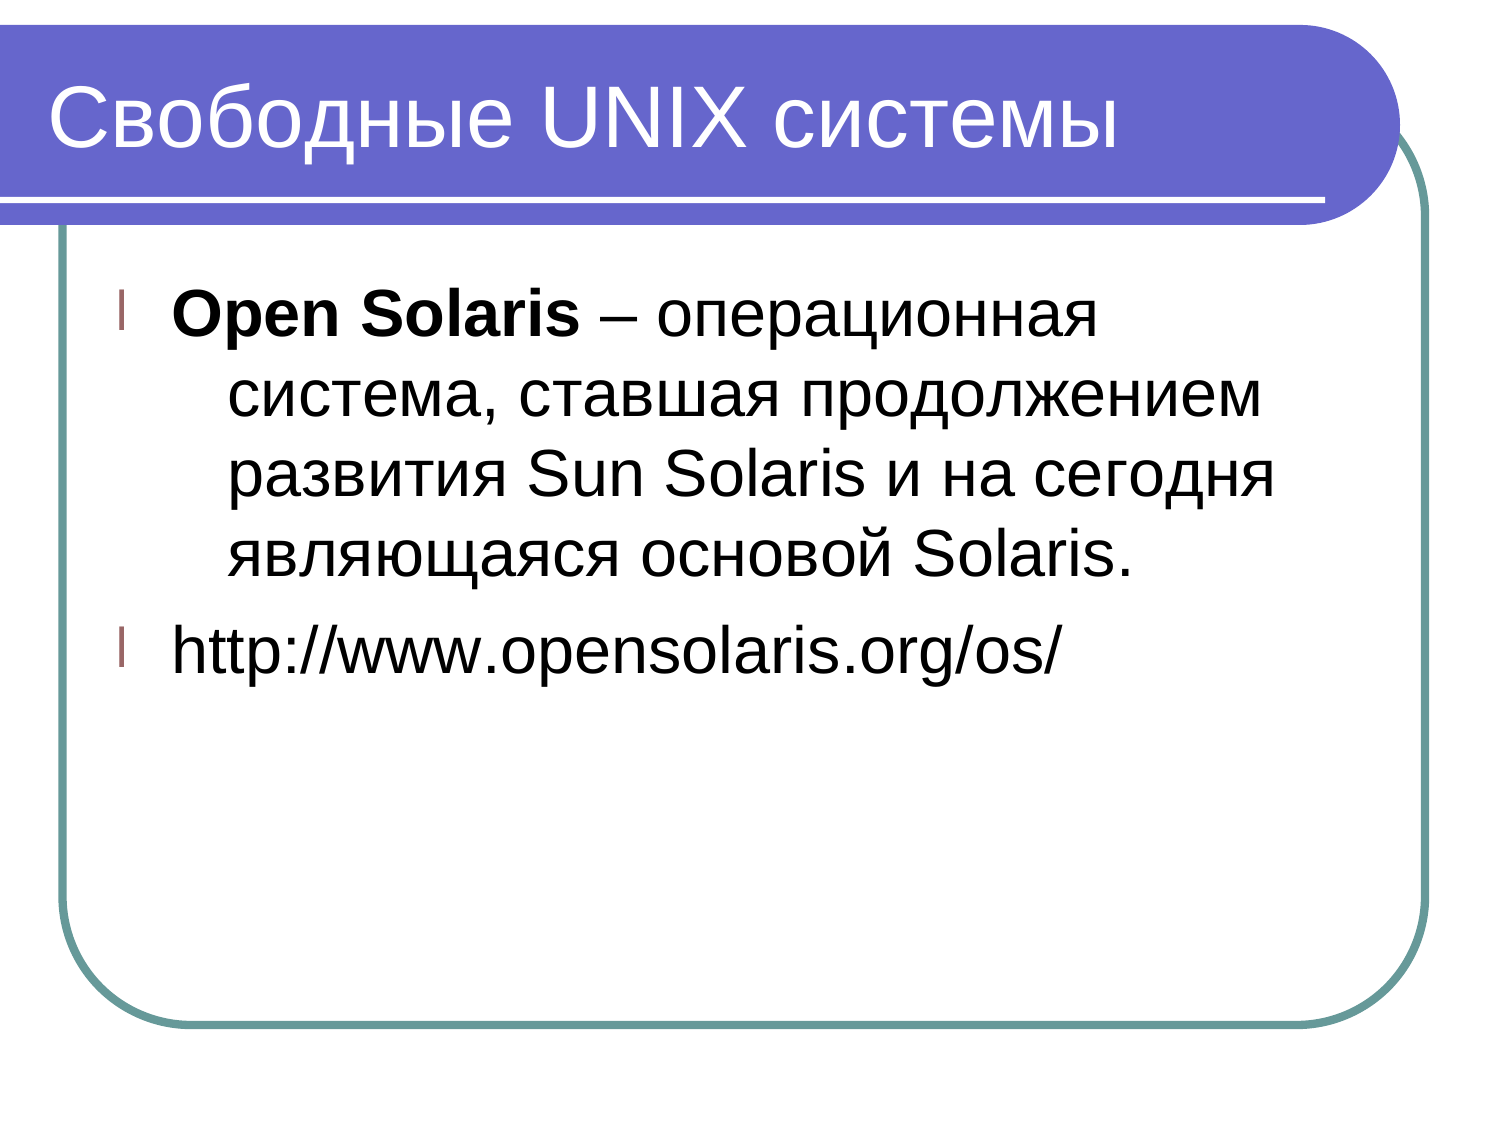

# Свободные UNIX системы
Open Solaris – операционная система, ставшая продолжением развития Sun Solaris и на сегодня являющаяся основой Solaris.
http://www.opensolaris.org/os/